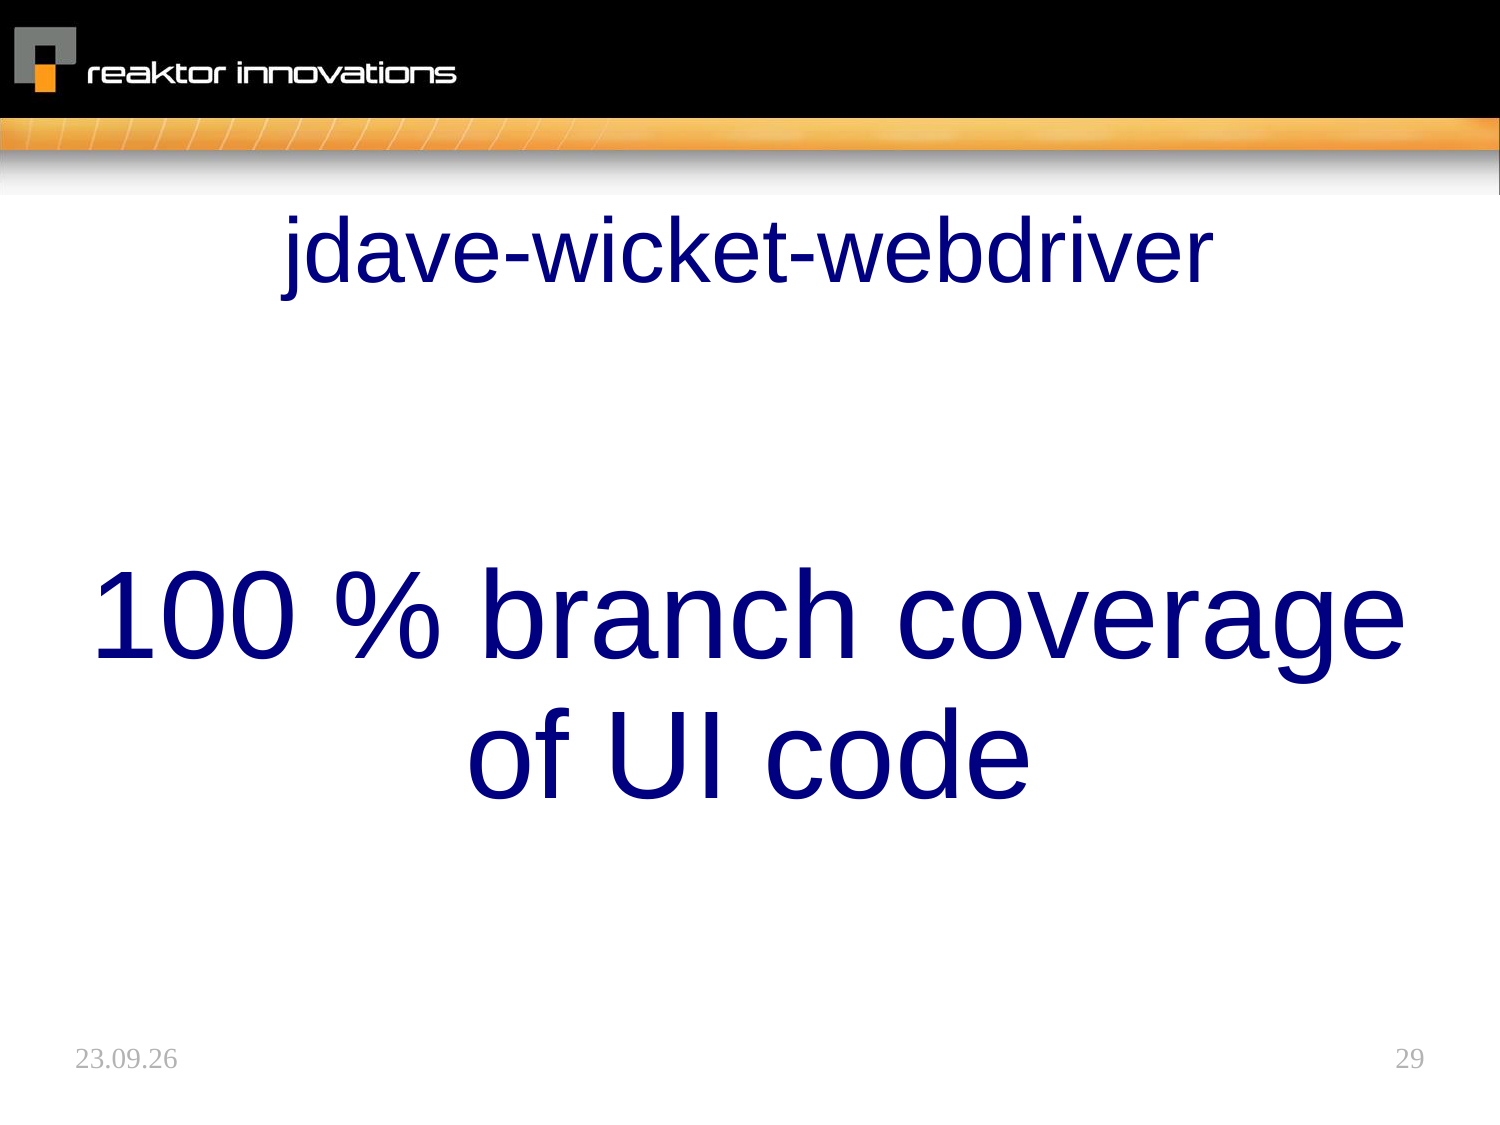

# jdave-wicket-webdriver
100 % branch coverage of UI code
29